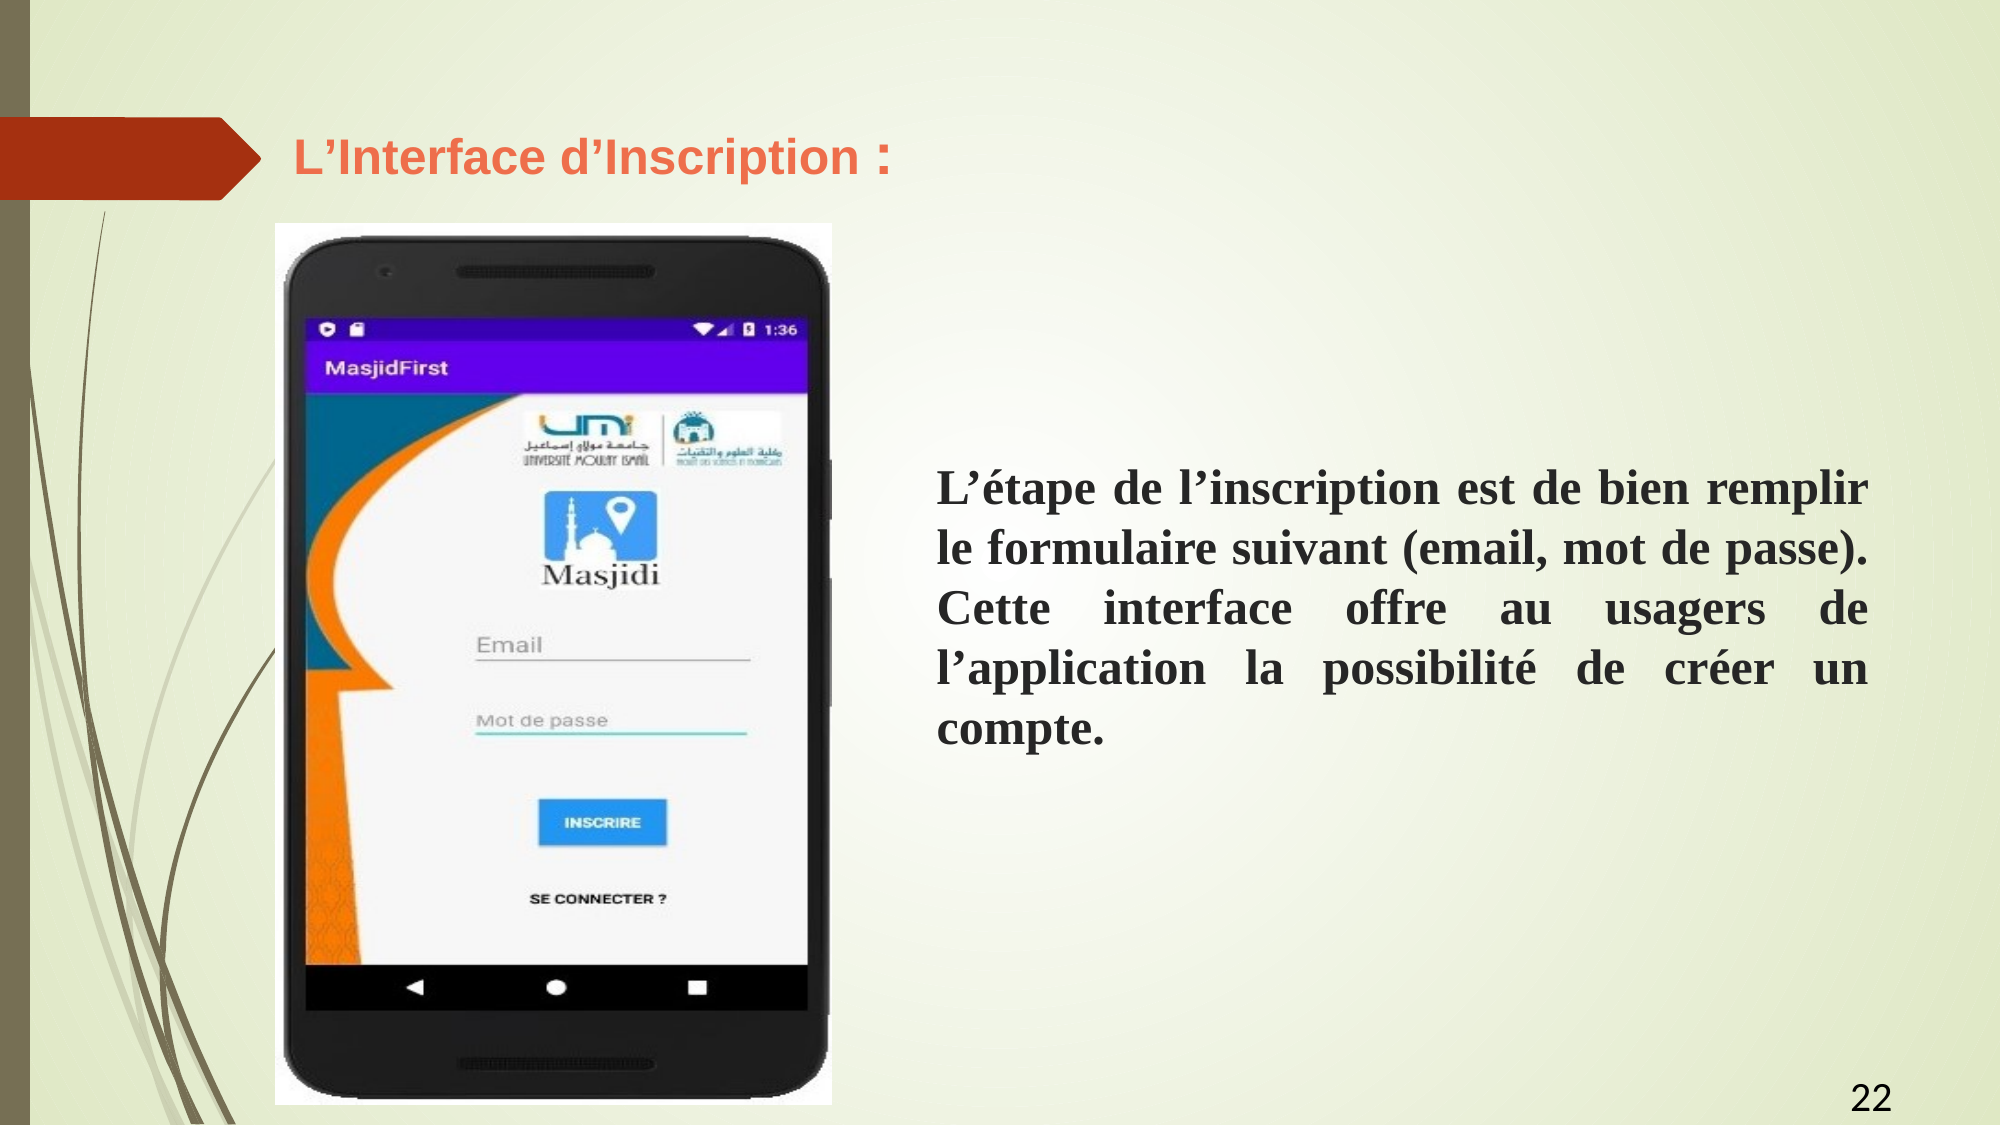

L’Interface d’Inscription :
# L’étape de l’inscription est de bien remplir le formulaire suivant (email, mot de passe). Cette interface offre au usagers de l’application la possibilité de créer un compte.
22